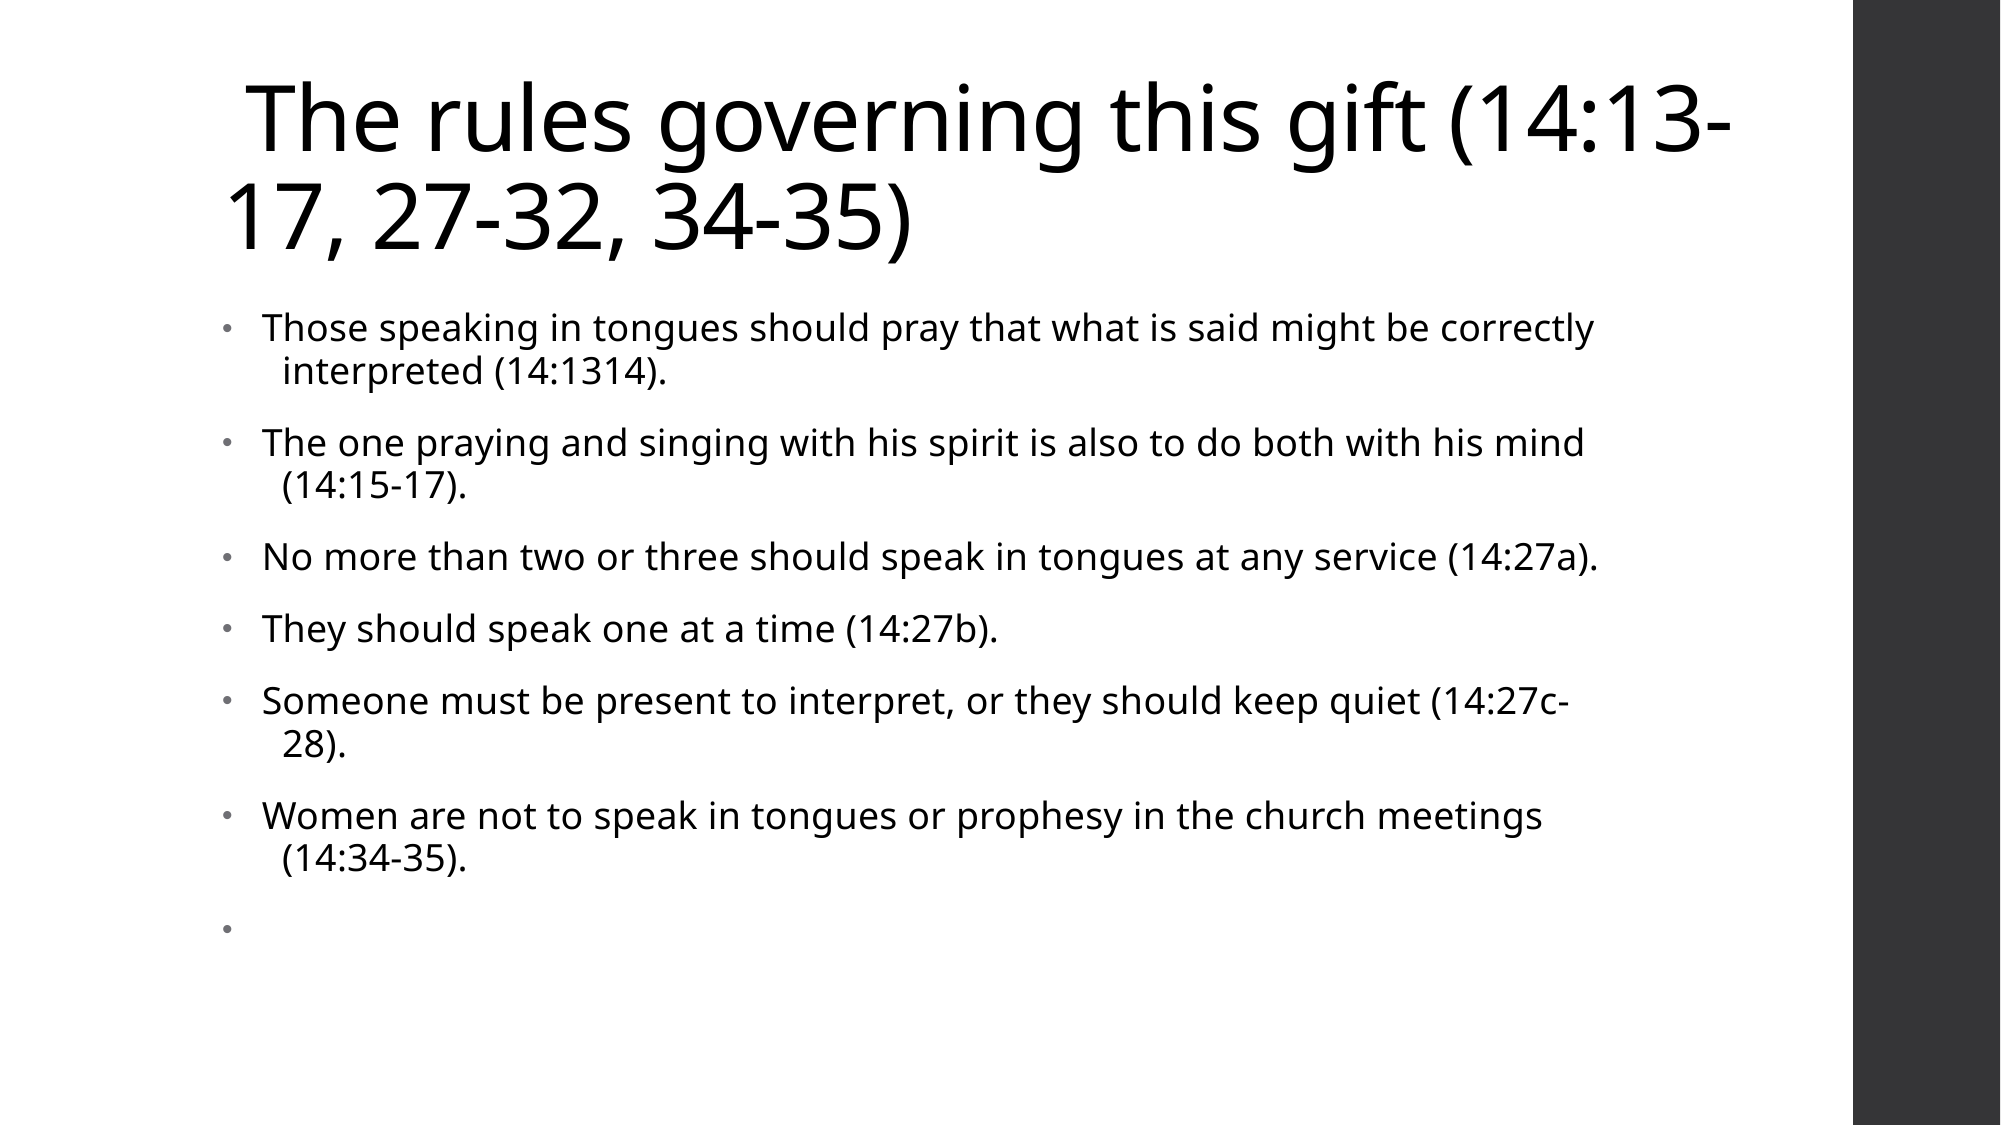

# The rules governing this gift (14:13-17, 27-32, 34-35)
 Those speaking in tongues should pray that what is said might be correctly interpreted (14:1314).
 The one praying and singing with his spirit is also to do both with his mind (14:15-17).
 No more than two or three should speak in tongues at any service (14:27a).
 They should speak one at a time (14:27b).
 Someone must be present to interpret, or they should keep quiet (14:27c-28).
 Women are not to speak in tongues or prophesy in the church meetings (14:34-35).